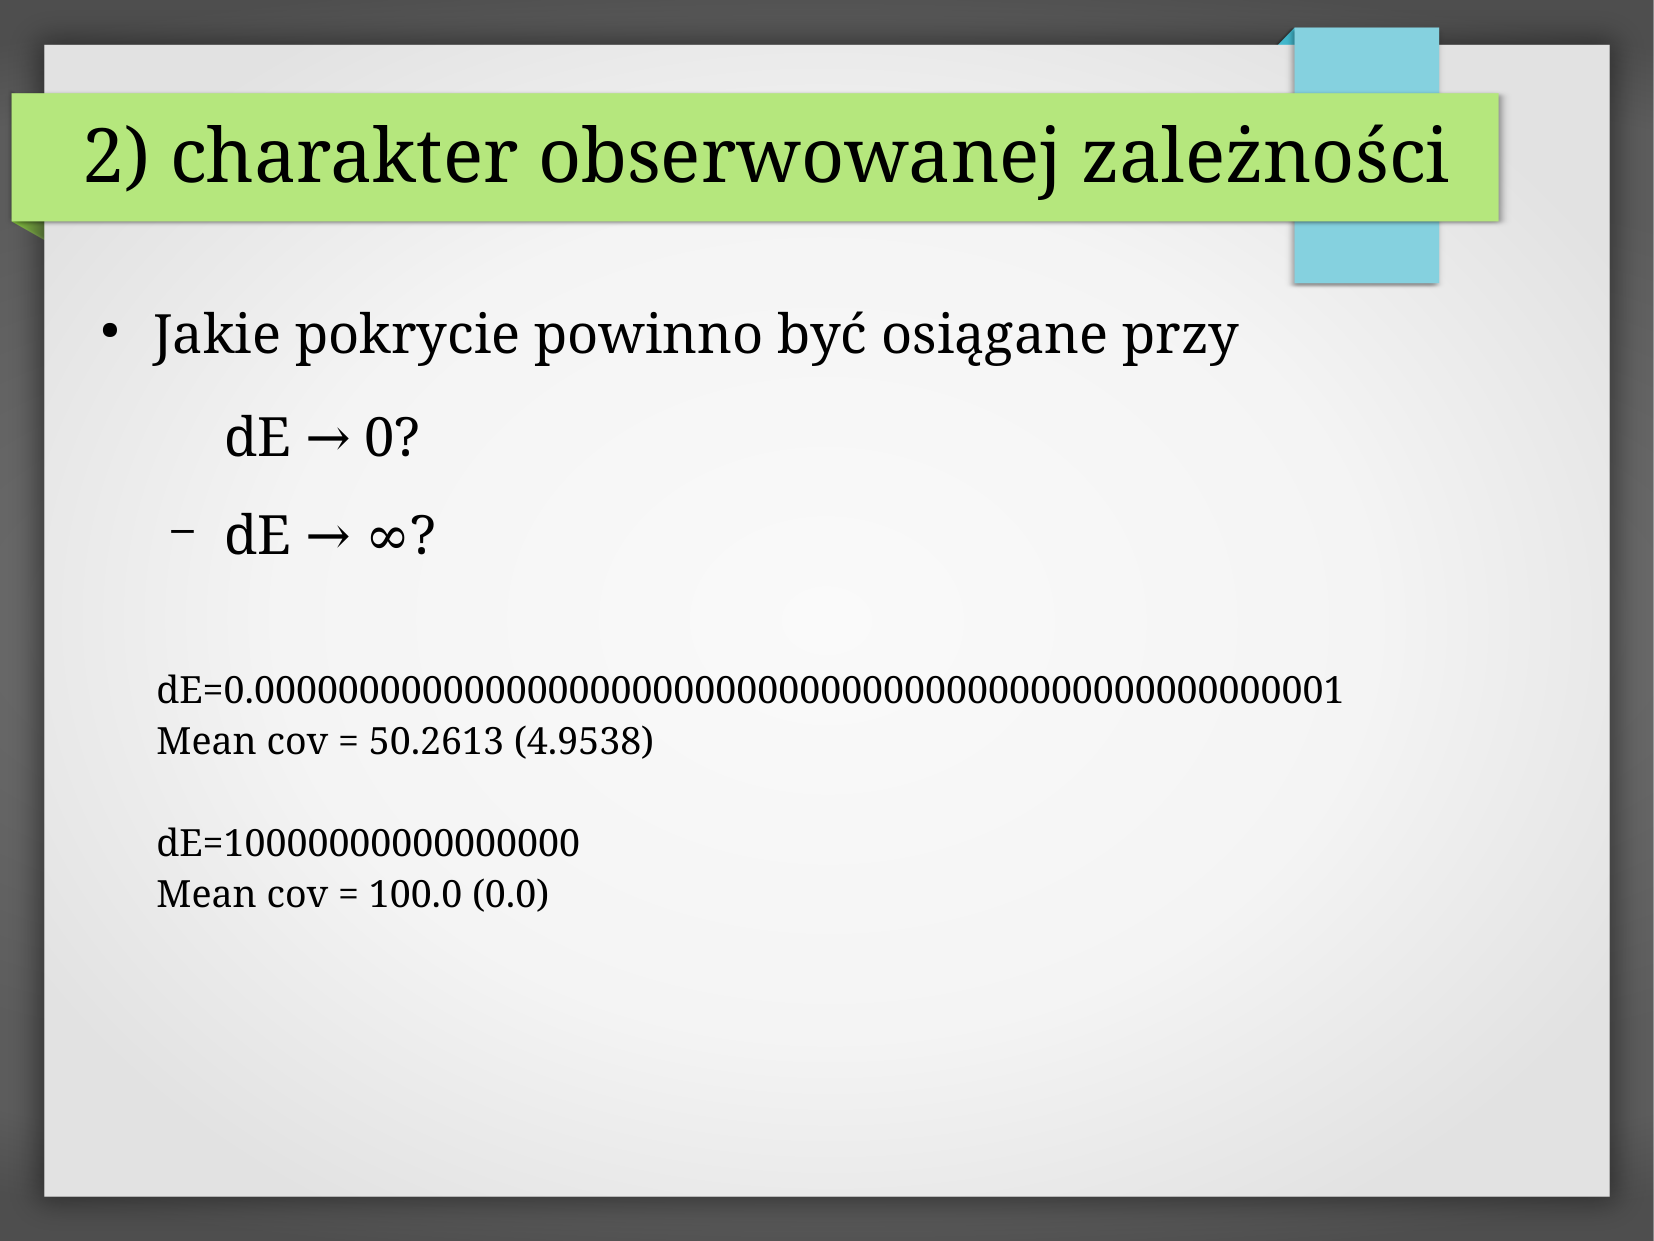

# 2) charakter obserwowanej zależności
Jakie pokrycie powinno być osiągane przy
dE → 0?
dE → ∞?
dE=0.0000000000000000000000000000000000000000000000000001
Mean cov = 50.2613 (4.9538)
dE=10000000000000000
Mean cov = 100.0 (0.0)